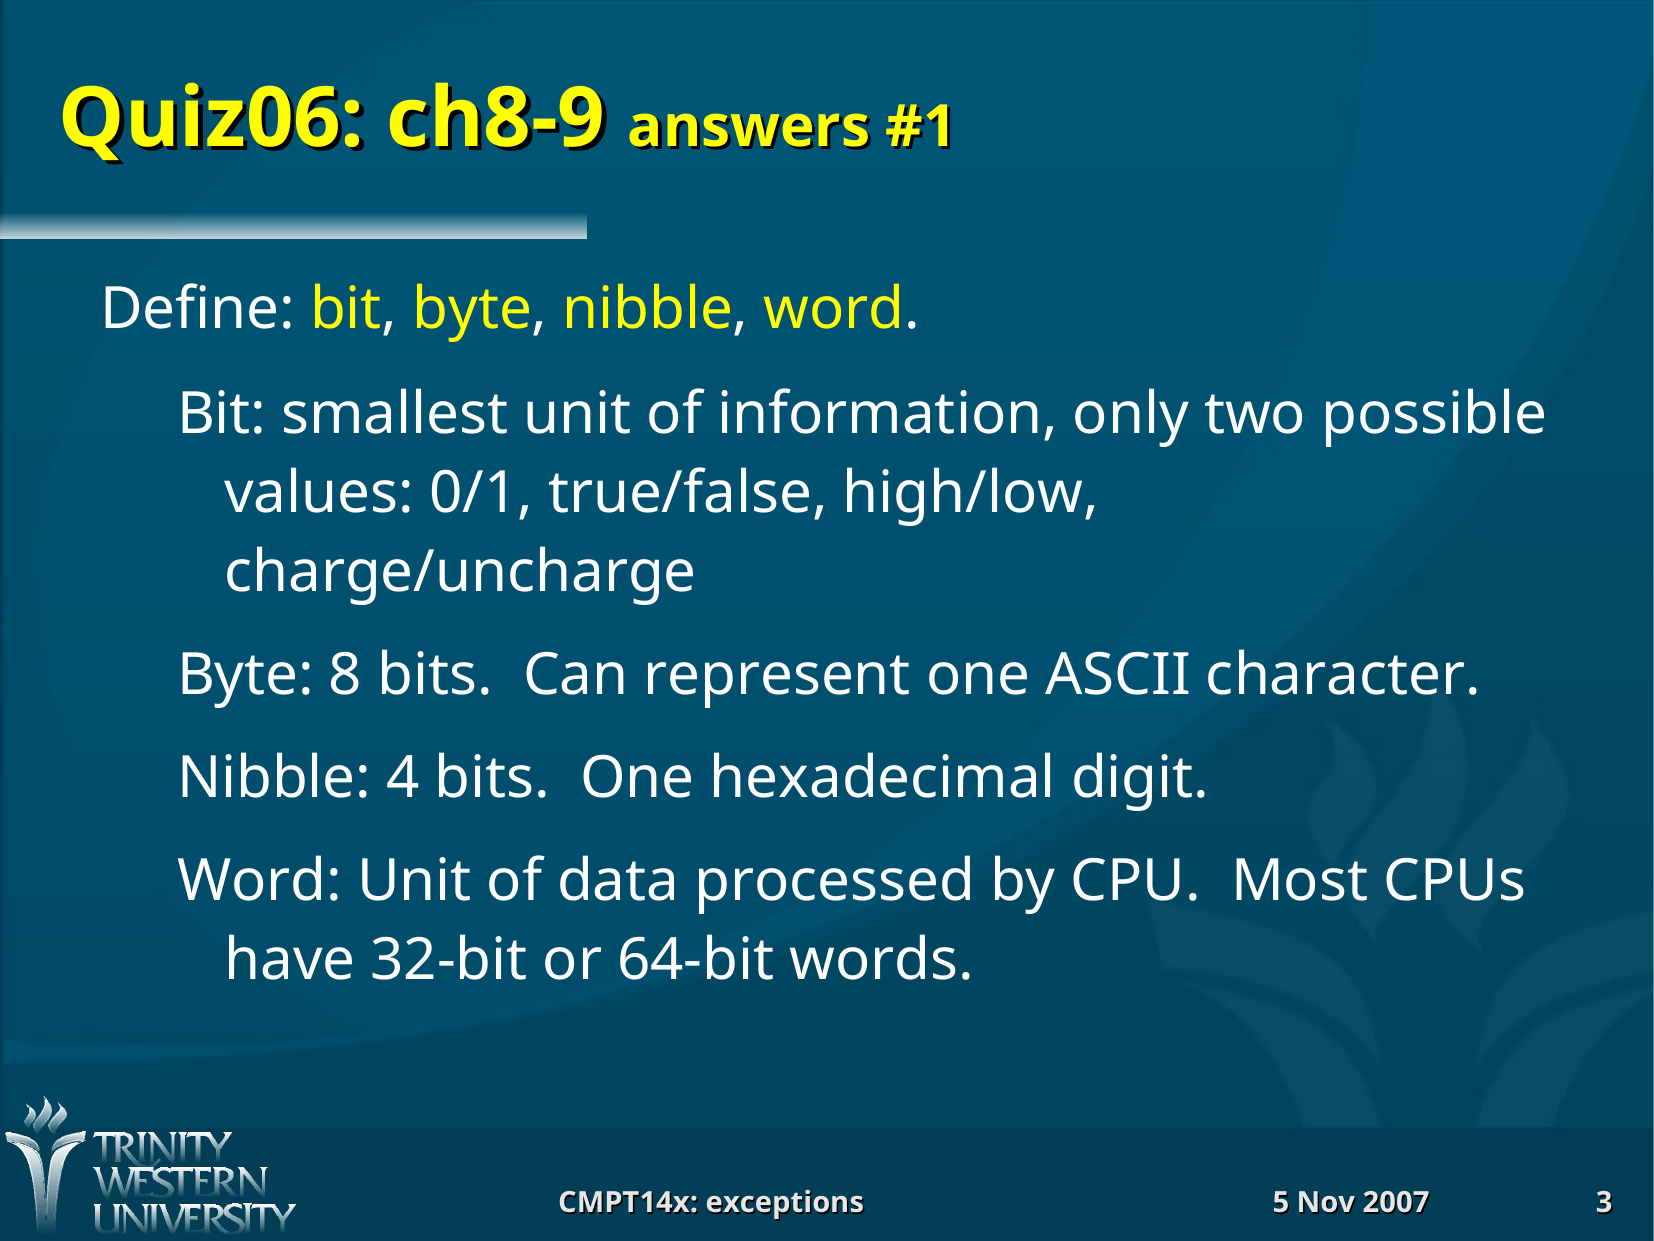

# Quiz06: ch8-9 answers #1
Define: bit, byte, nibble, word.
Bit: smallest unit of information, only two possible values: 0/1, true/false, high/low, charge/uncharge
Byte: 8 bits. Can represent one ASCII character.
Nibble: 4 bits. One hexadecimal digit.
Word: Unit of data processed by CPU. Most CPUs have 32-bit or 64-bit words.
CMPT14x: exceptions
5 Nov 2007
3